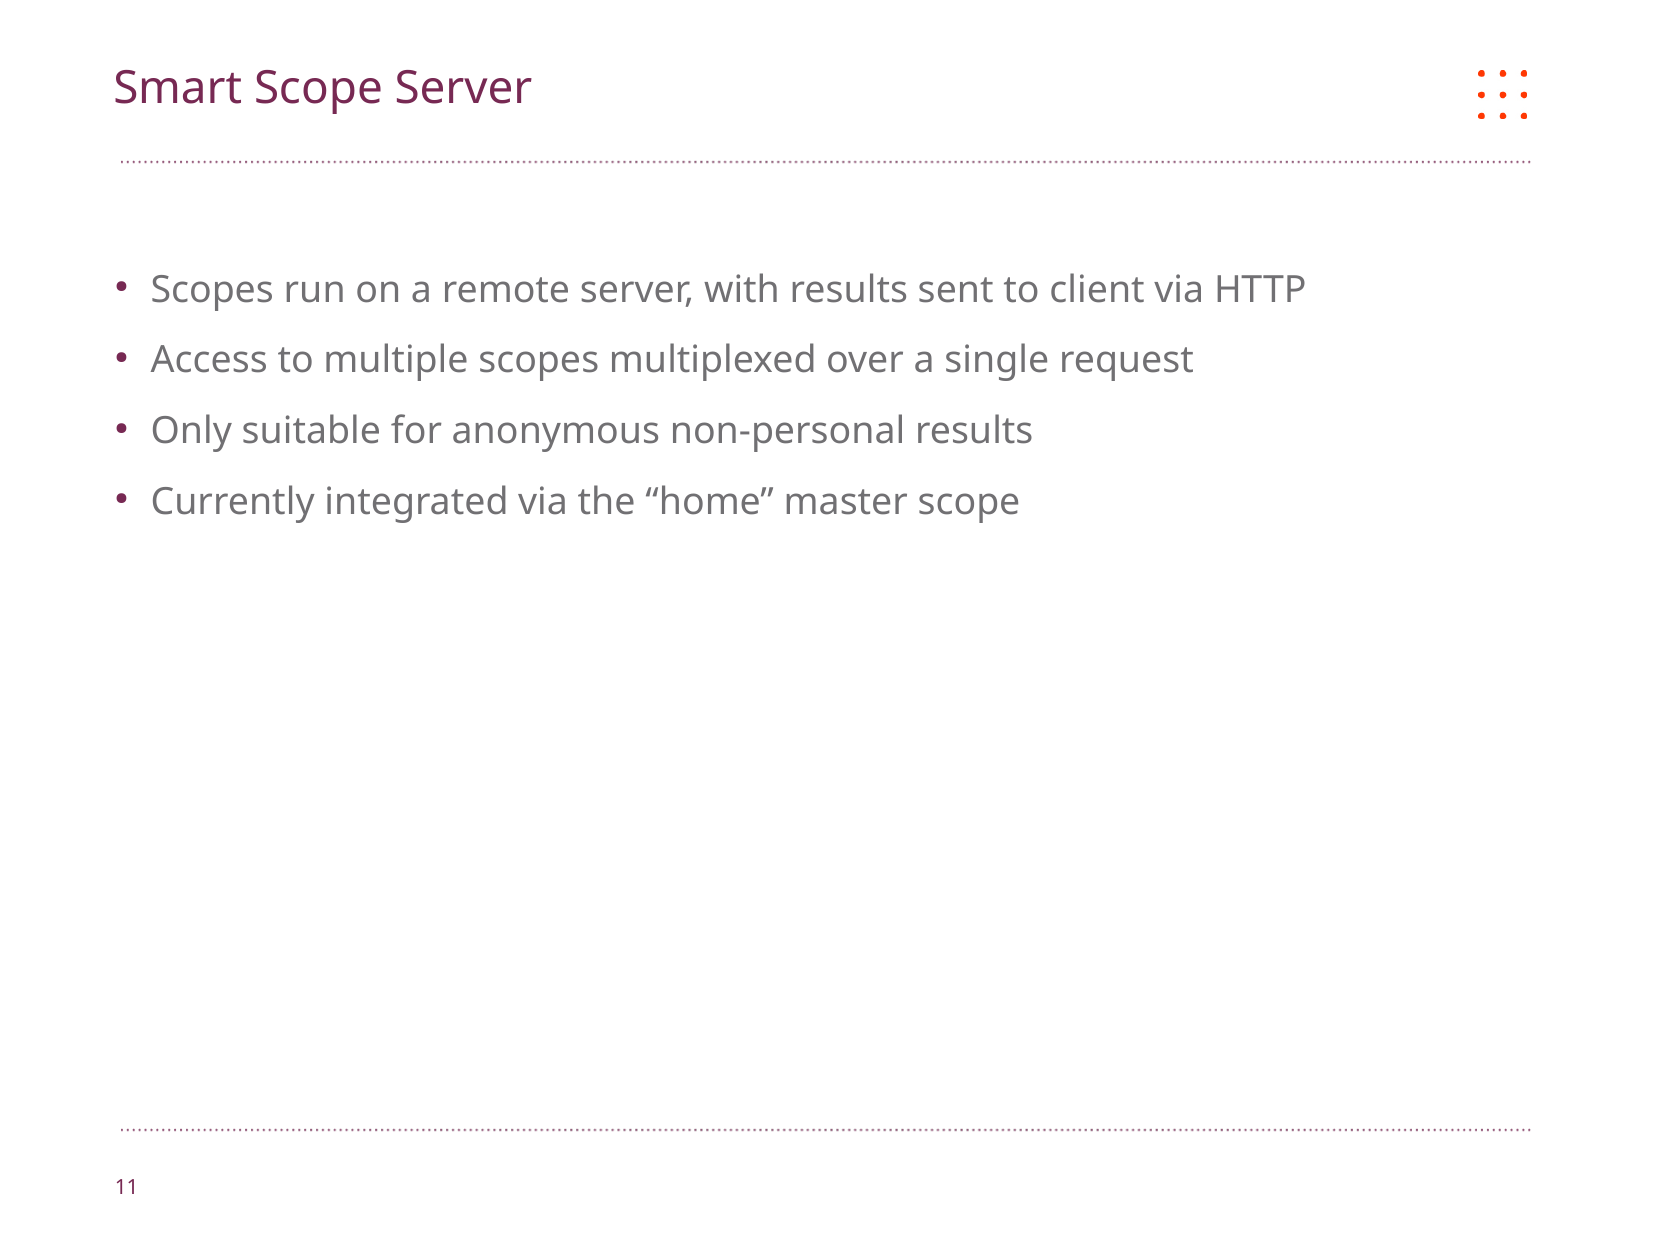

# Smart Scope Server
Scopes run on a remote server, with results sent to client via HTTP
Access to multiple scopes multiplexed over a single request
Only suitable for anonymous non-personal results
Currently integrated via the “home” master scope